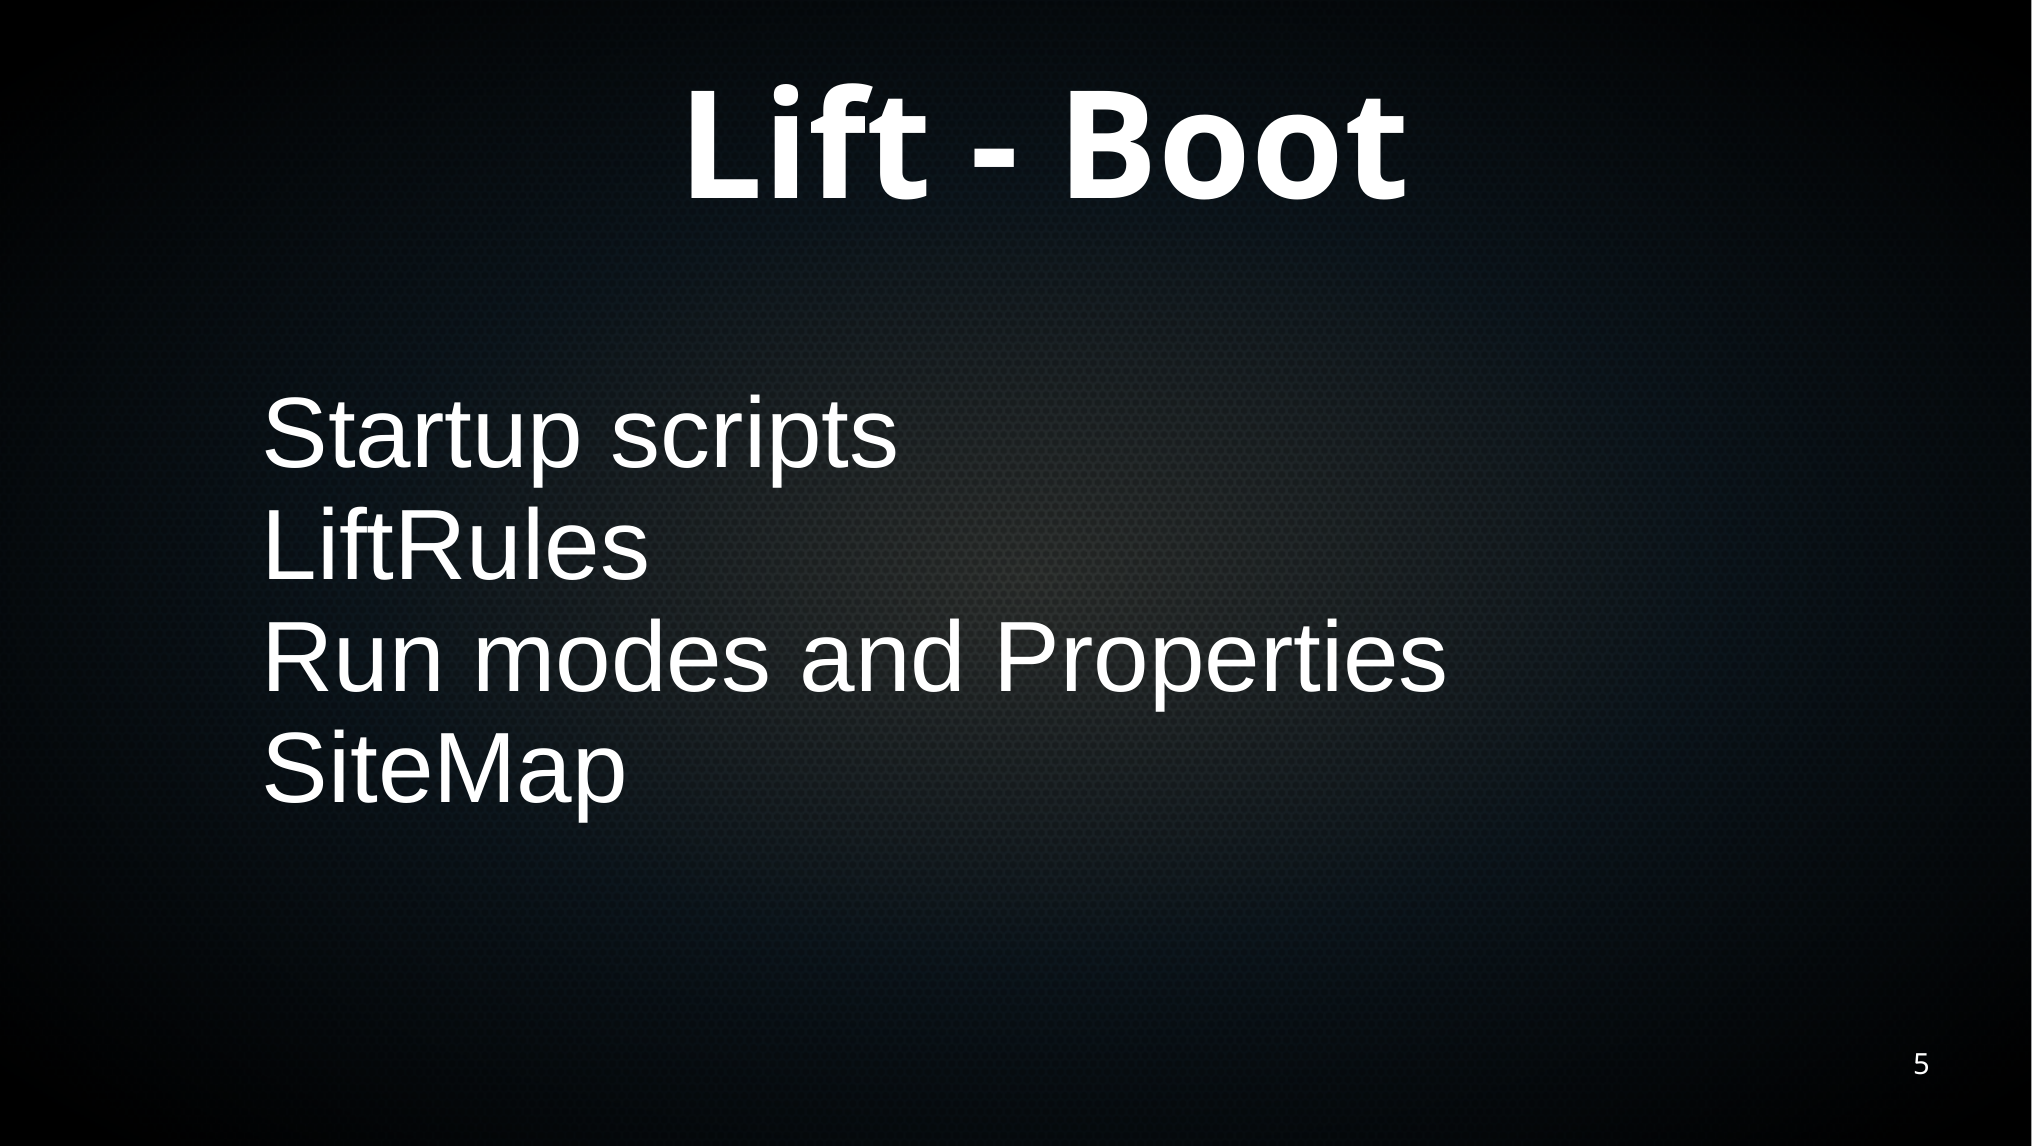

# Lift - Boot
Startup scripts
LiftRules
Run modes and Properties
SiteMap
5